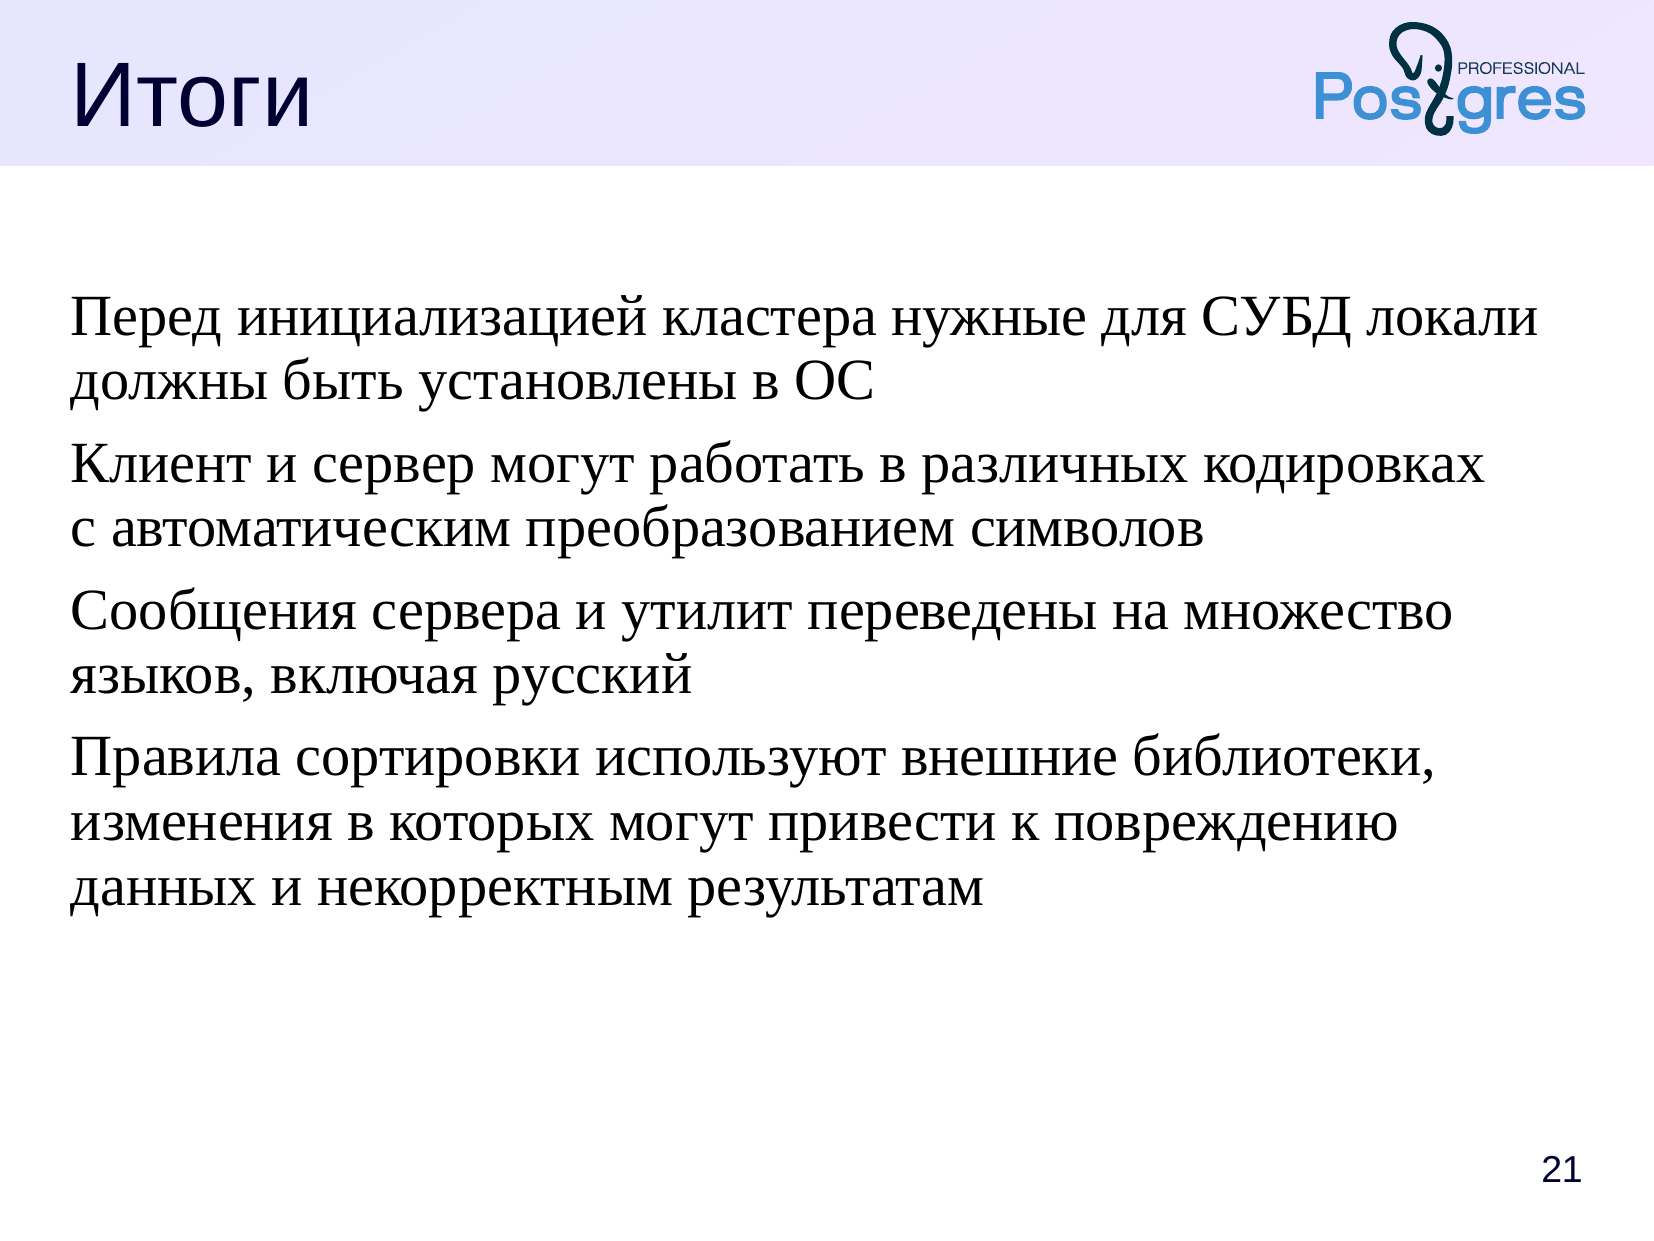

# Итоги
Перед инициализацией кластера нужные для СУБД локали должны быть установлены в ОС
Клиент и сервер могут работать в различных кодировках
с автоматическим преобразованием символов
Сообщения сервера и утилит переведены на множество языков, включая русский
Правила сортировки используют внешние библиотеки, изменения в которых могут привести к повреждению данных и некорректным результатам